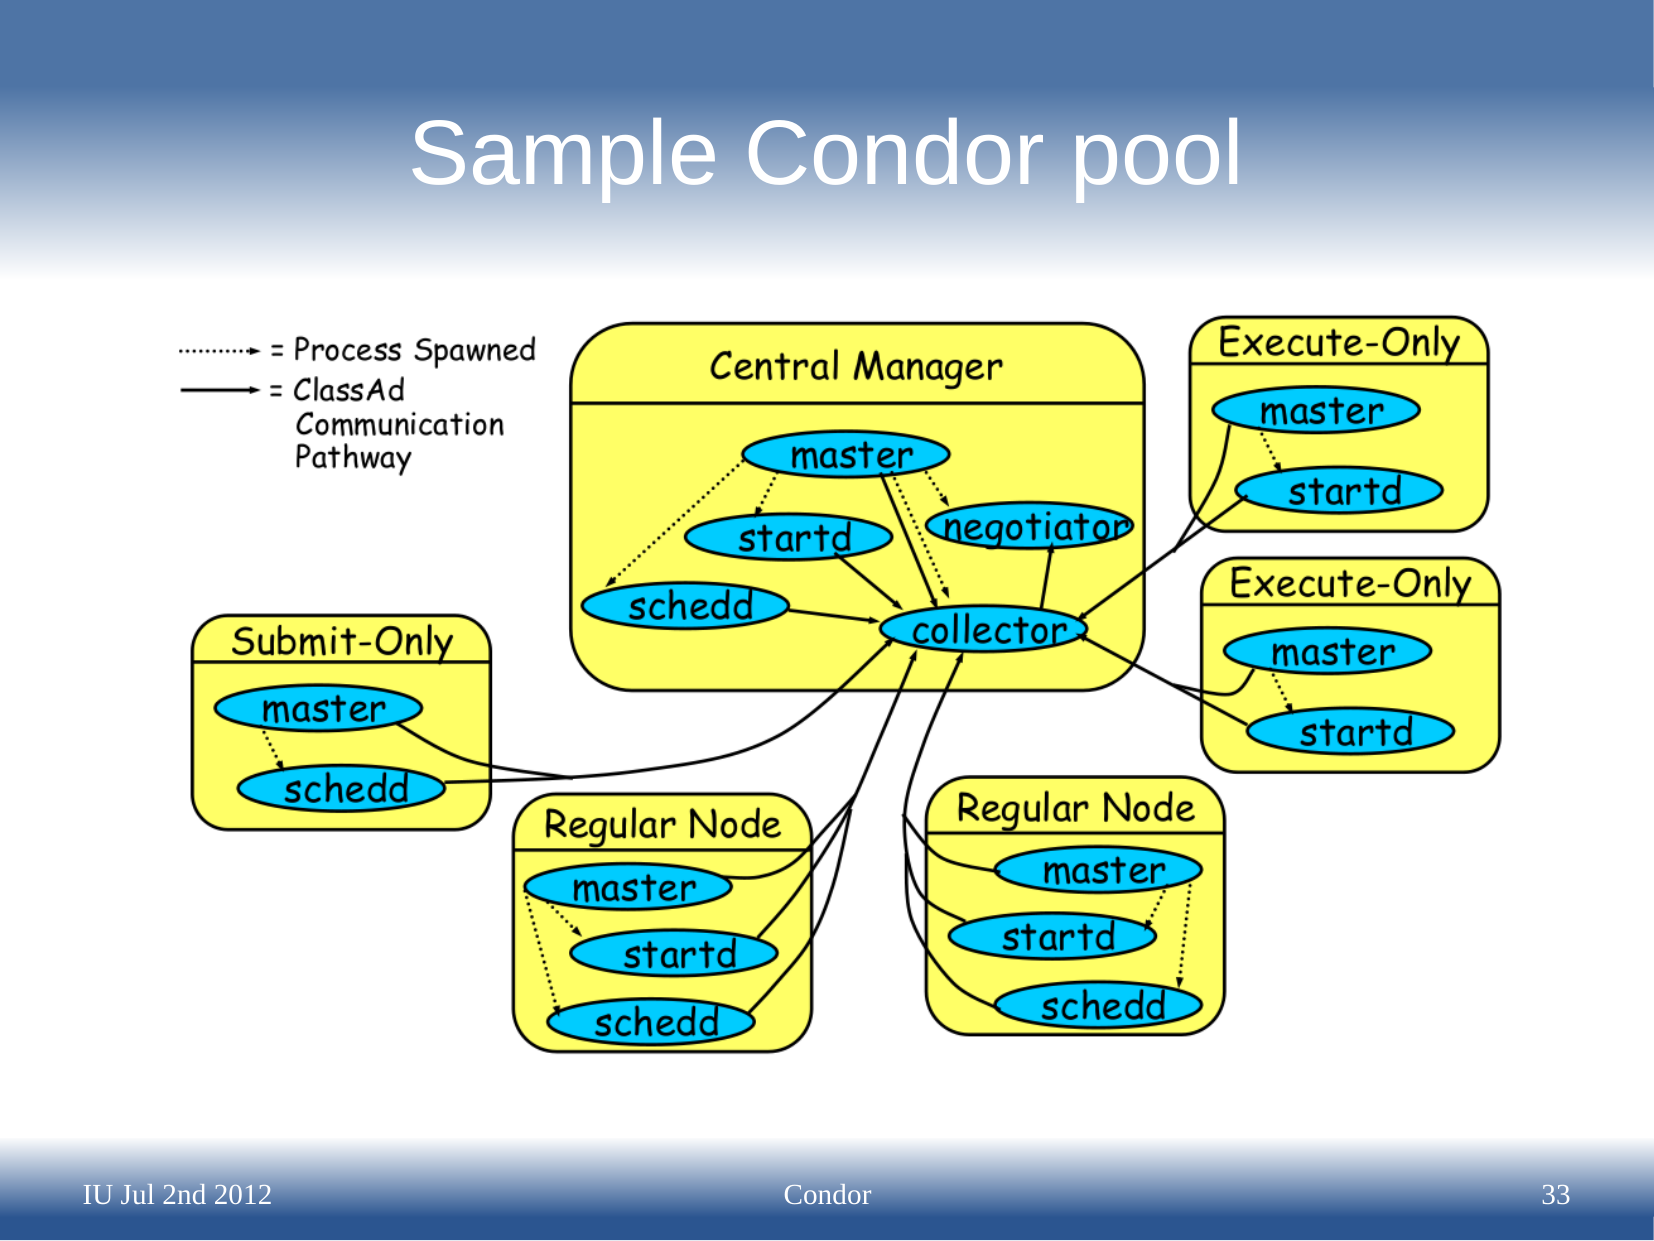

# Sample Condor pool
IU Jul 2nd 2012
Condor
33